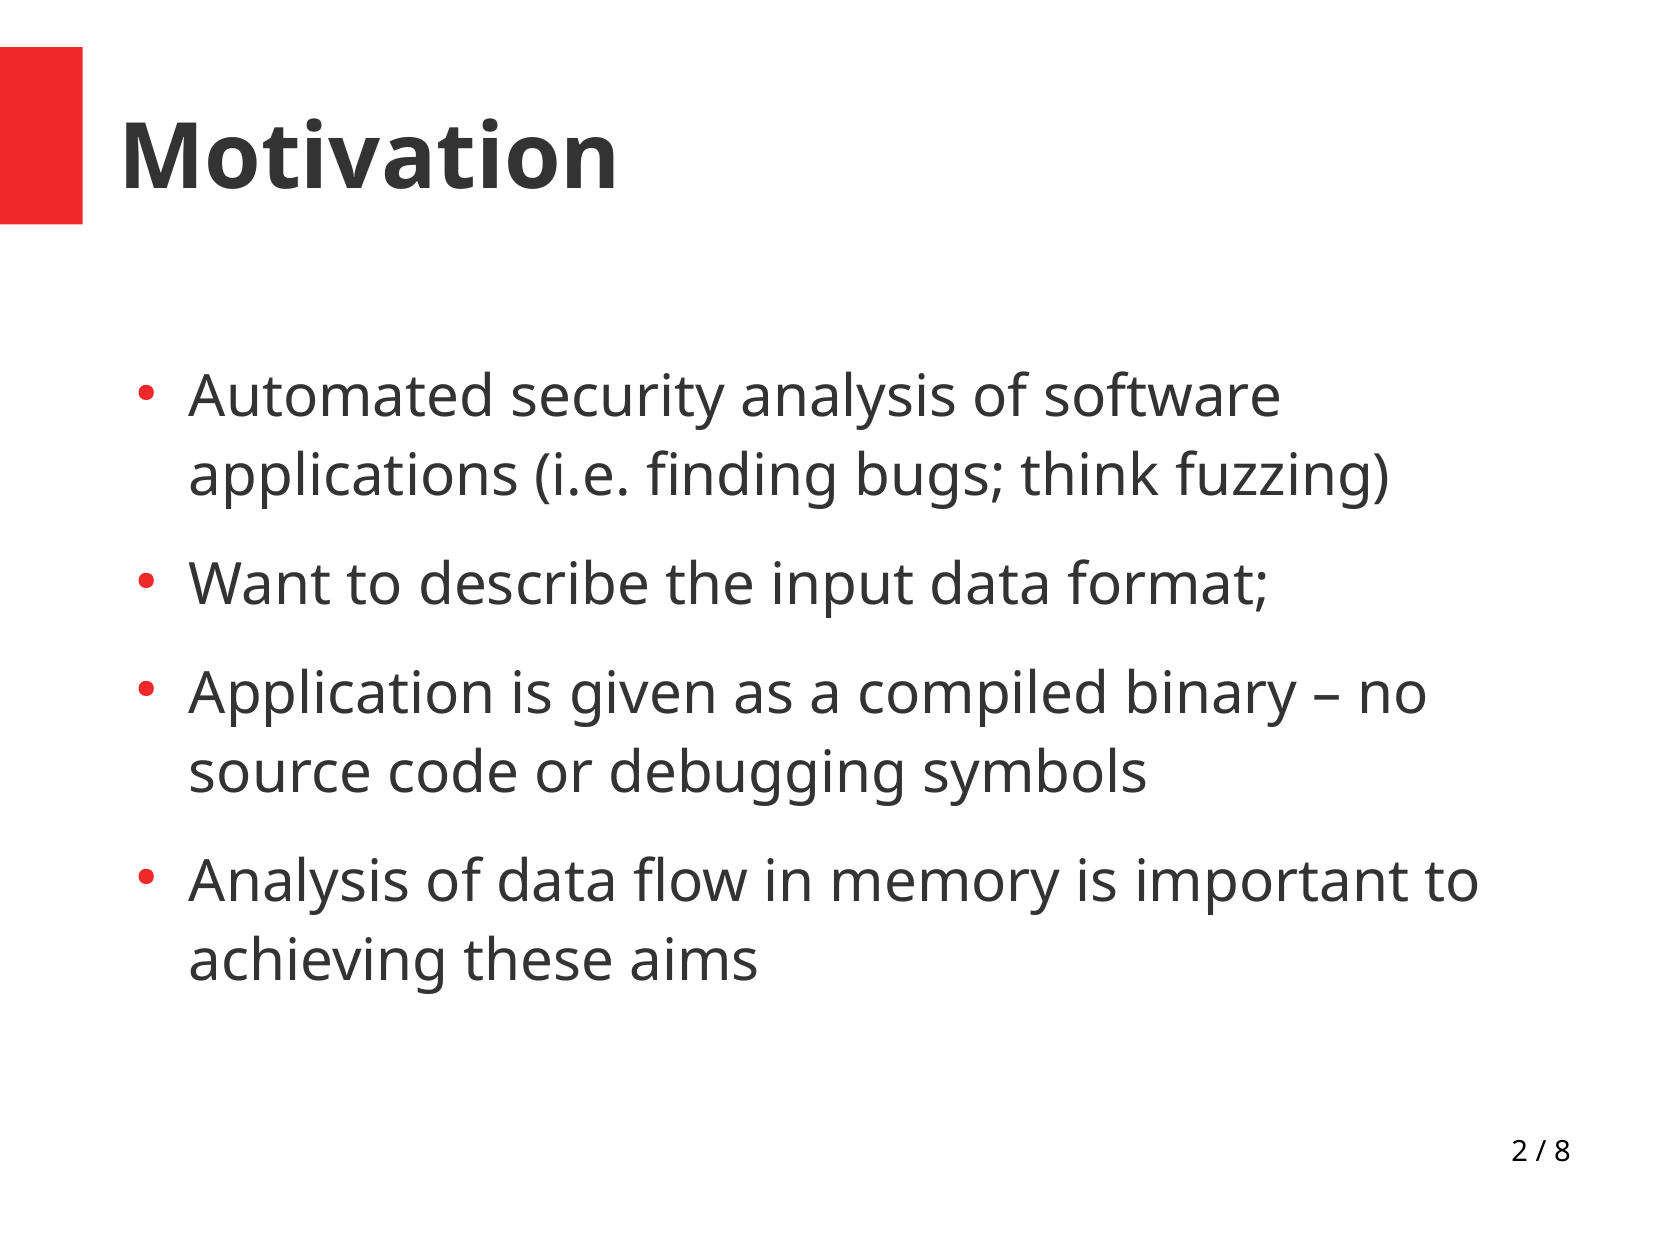

# Motivation
Automated security analysis of software applications (i.e. finding bugs; think fuzzing)
Want to describe the input data format;
Application is given as a compiled binary – no source code or debugging symbols
Analysis of data flow in memory is important to achieving these aims
2